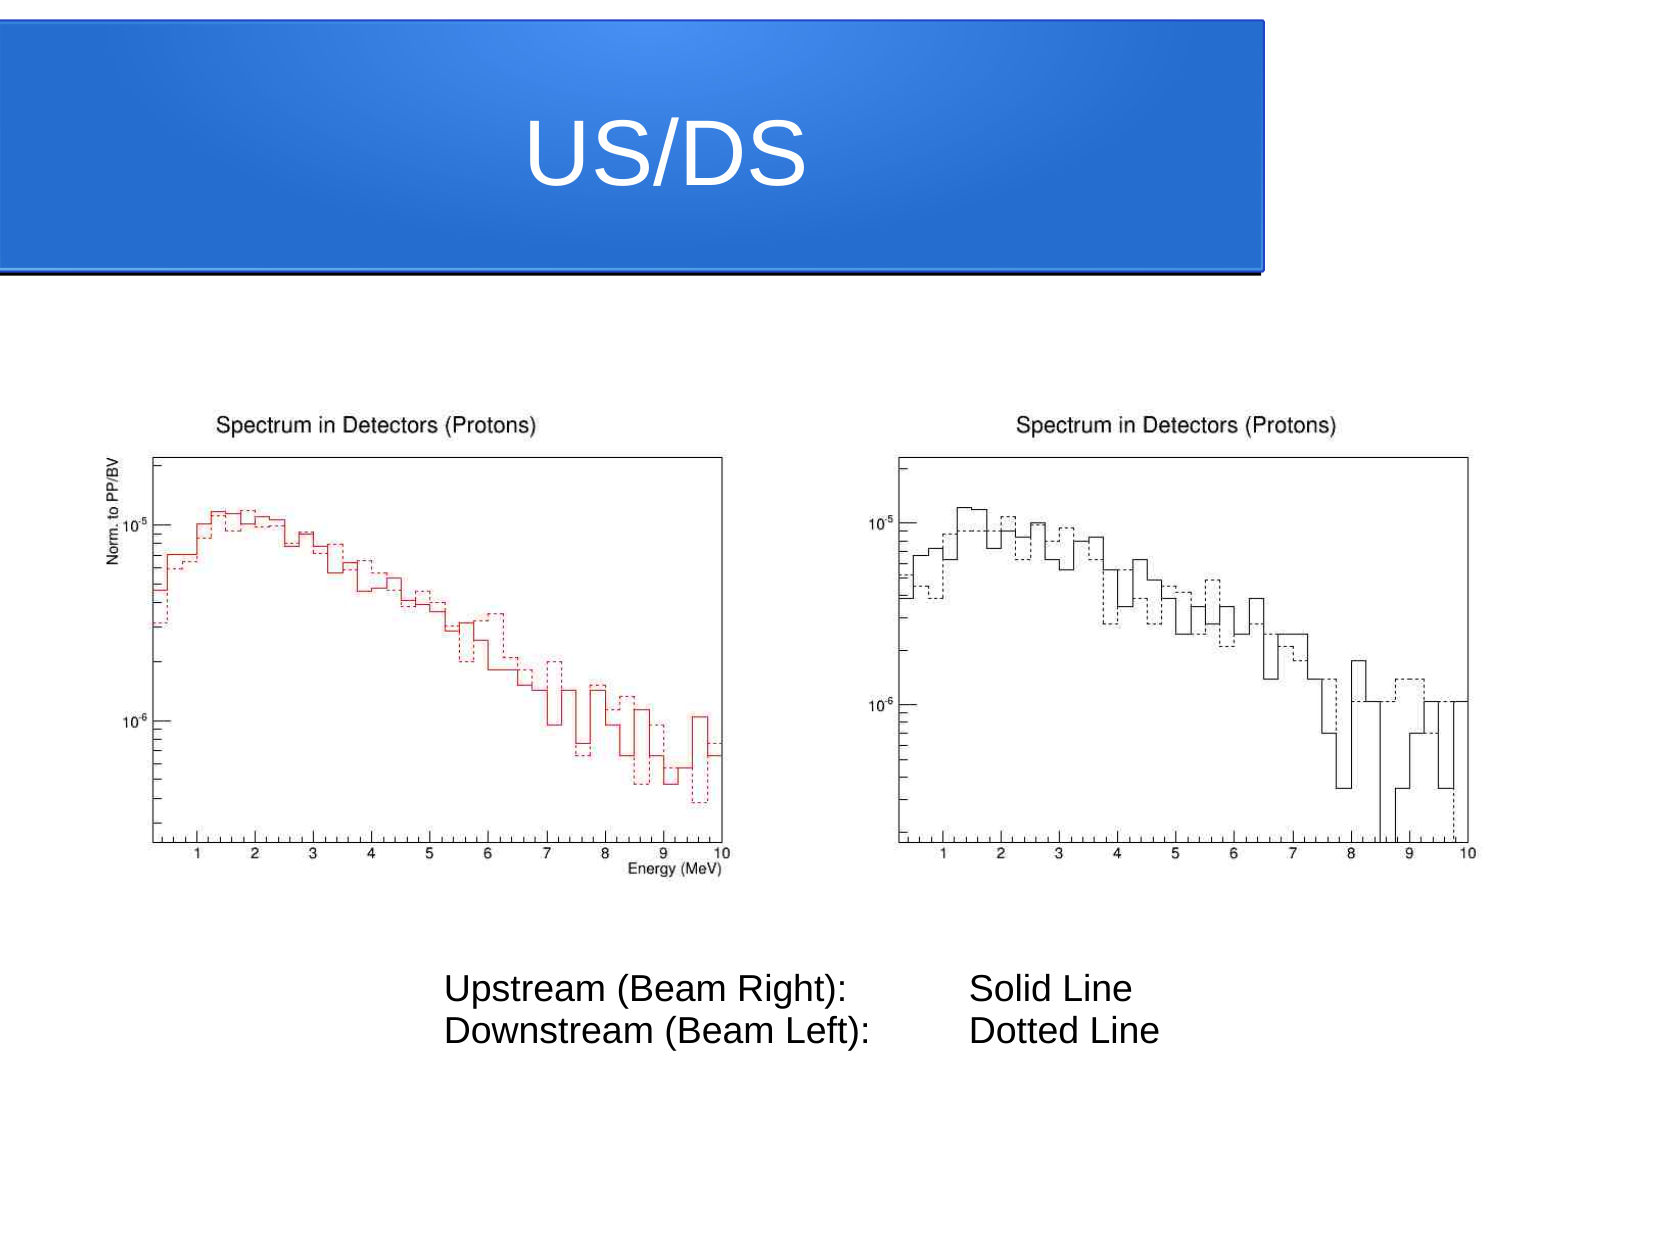

# US/DS
Upstream (Beam Right):		Solid Line
Downstream (Beam Left):		Dotted Line